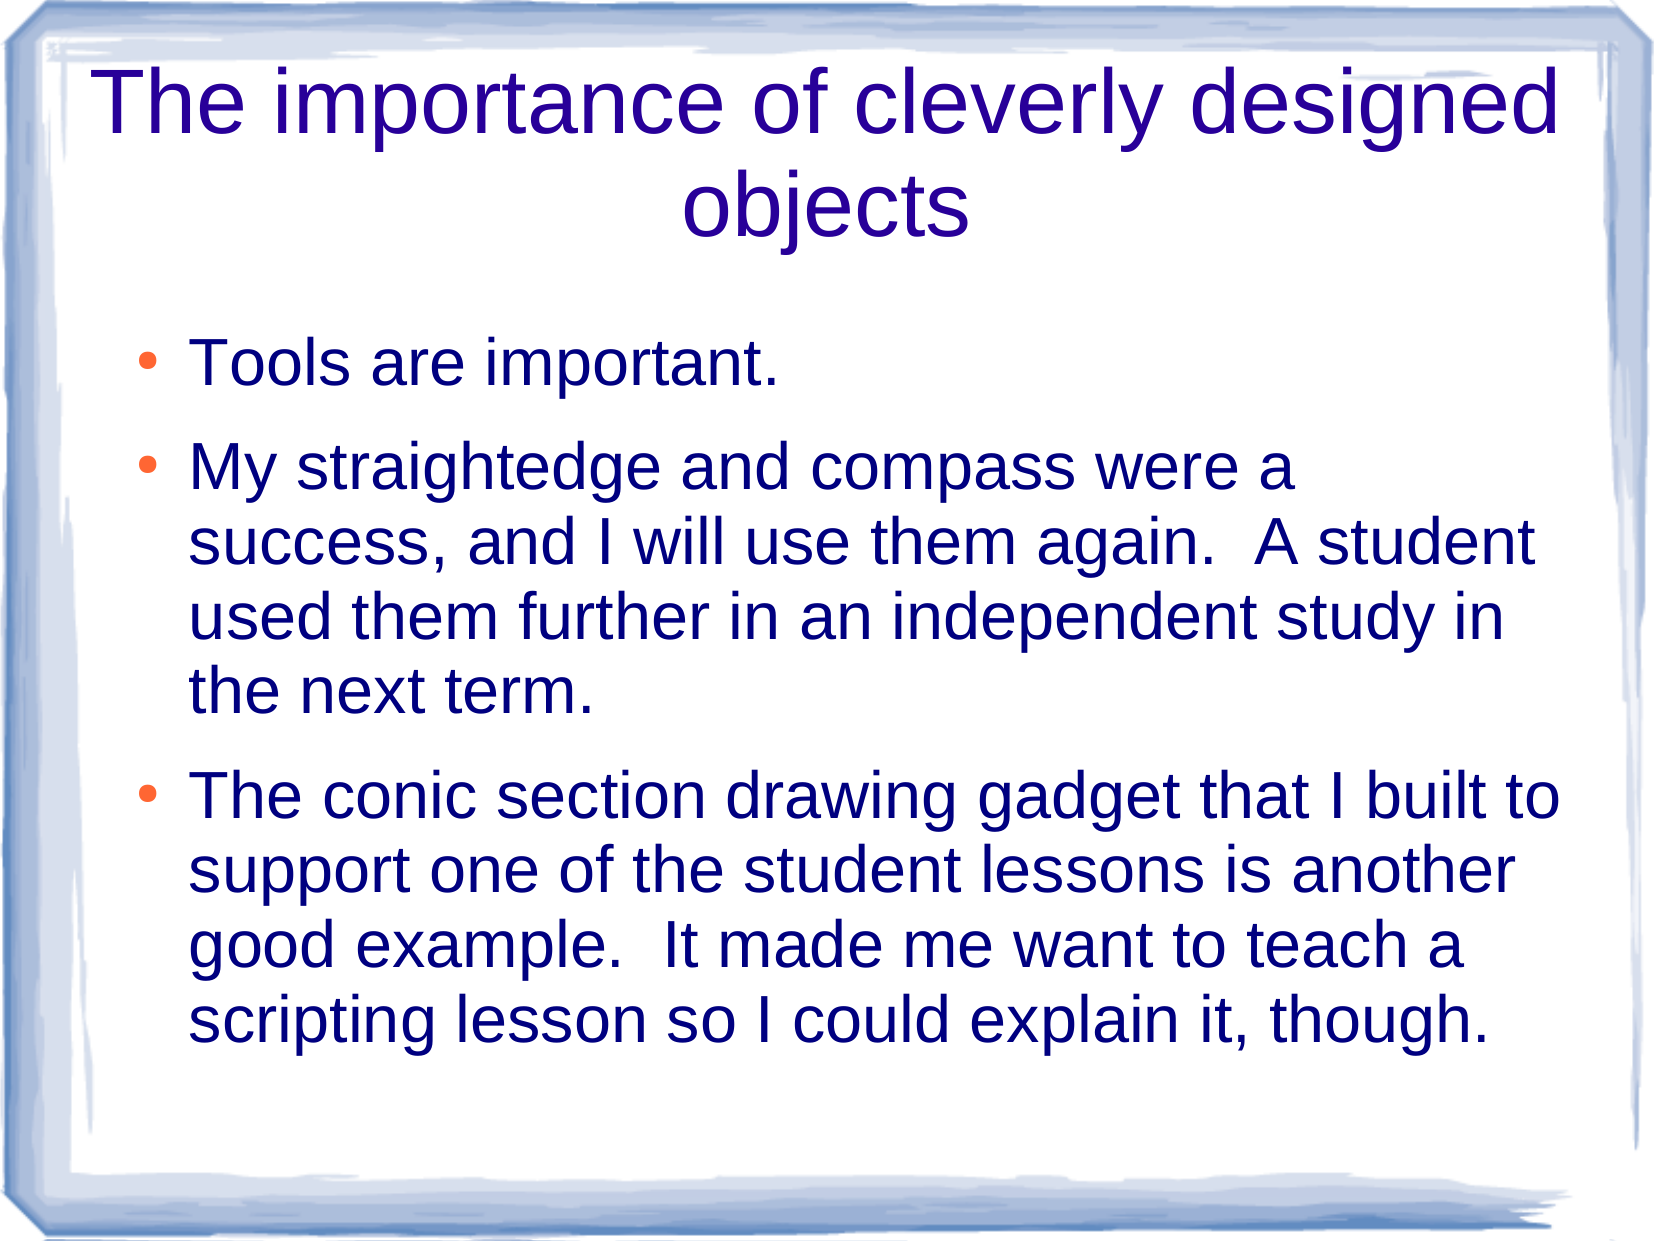

# The importance of cleverly designed objects
Tools are important.
My straightedge and compass were a success, and I will use them again. A student used them further in an independent study in the next term.
The conic section drawing gadget that I built to support one of the student lessons is another good example. It made me want to teach a scripting lesson so I could explain it, though.